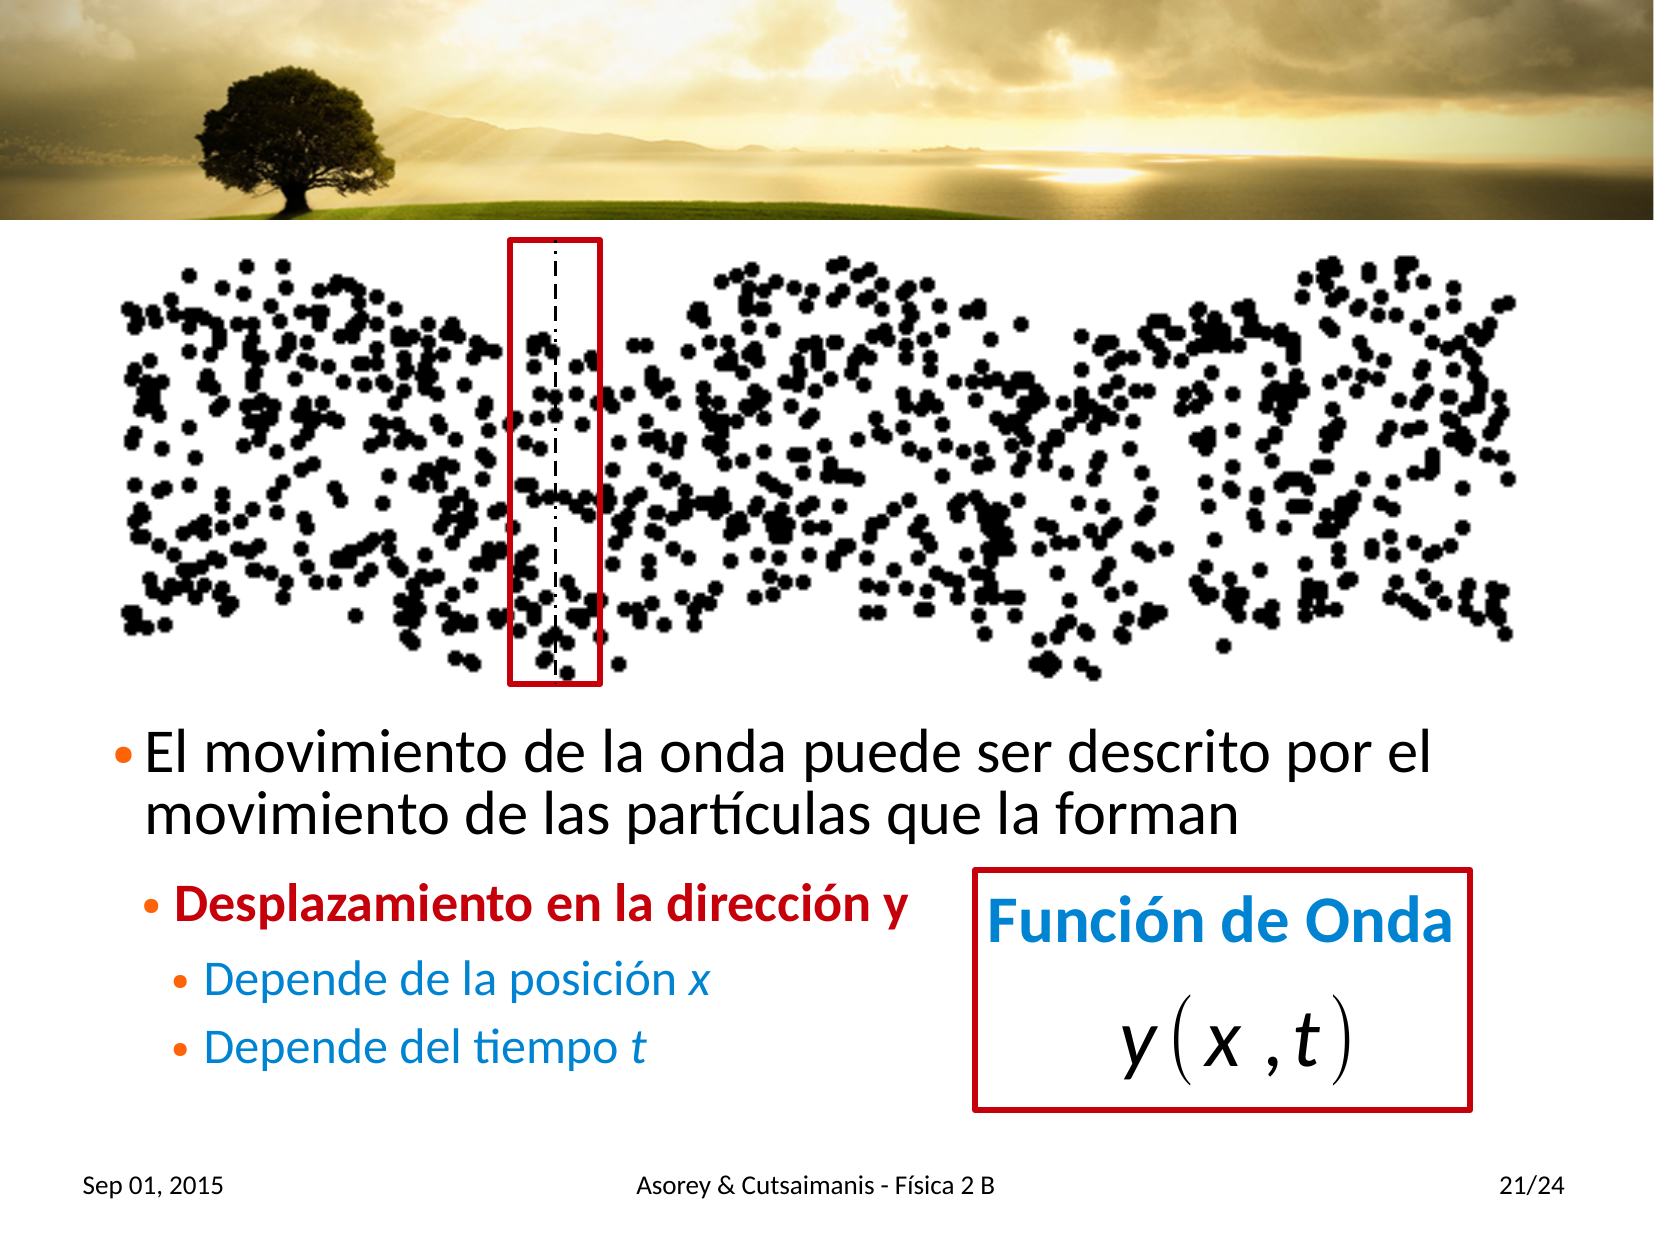

#
El movimiento de la onda puede ser descrito por el movimiento de las partículas que la forman
Desplazamiento en la dirección y
Depende de la posición x
Depende del tiempo t
Función de Onda
Sep 01, 2015
Asorey & Cutsaimanis - Física 2 B
21